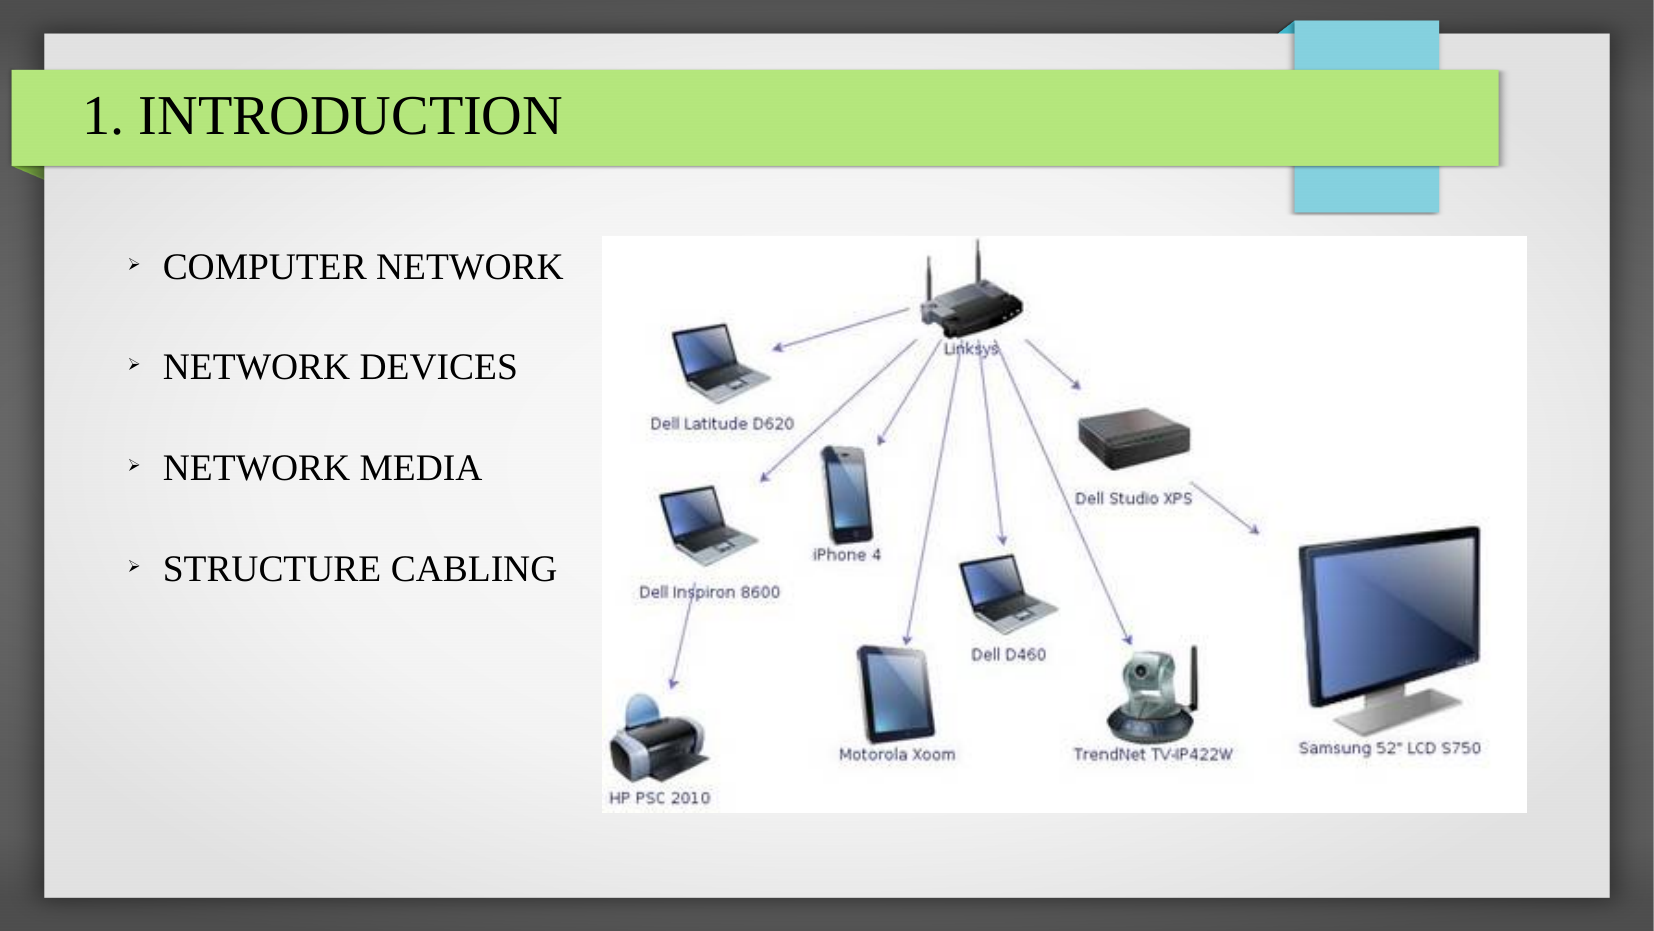

# 1. INTRODUCTION
COMPUTER NETWORK
NETWORK DEVICES
NETWORK MEDIA
STRUCTURE CABLING